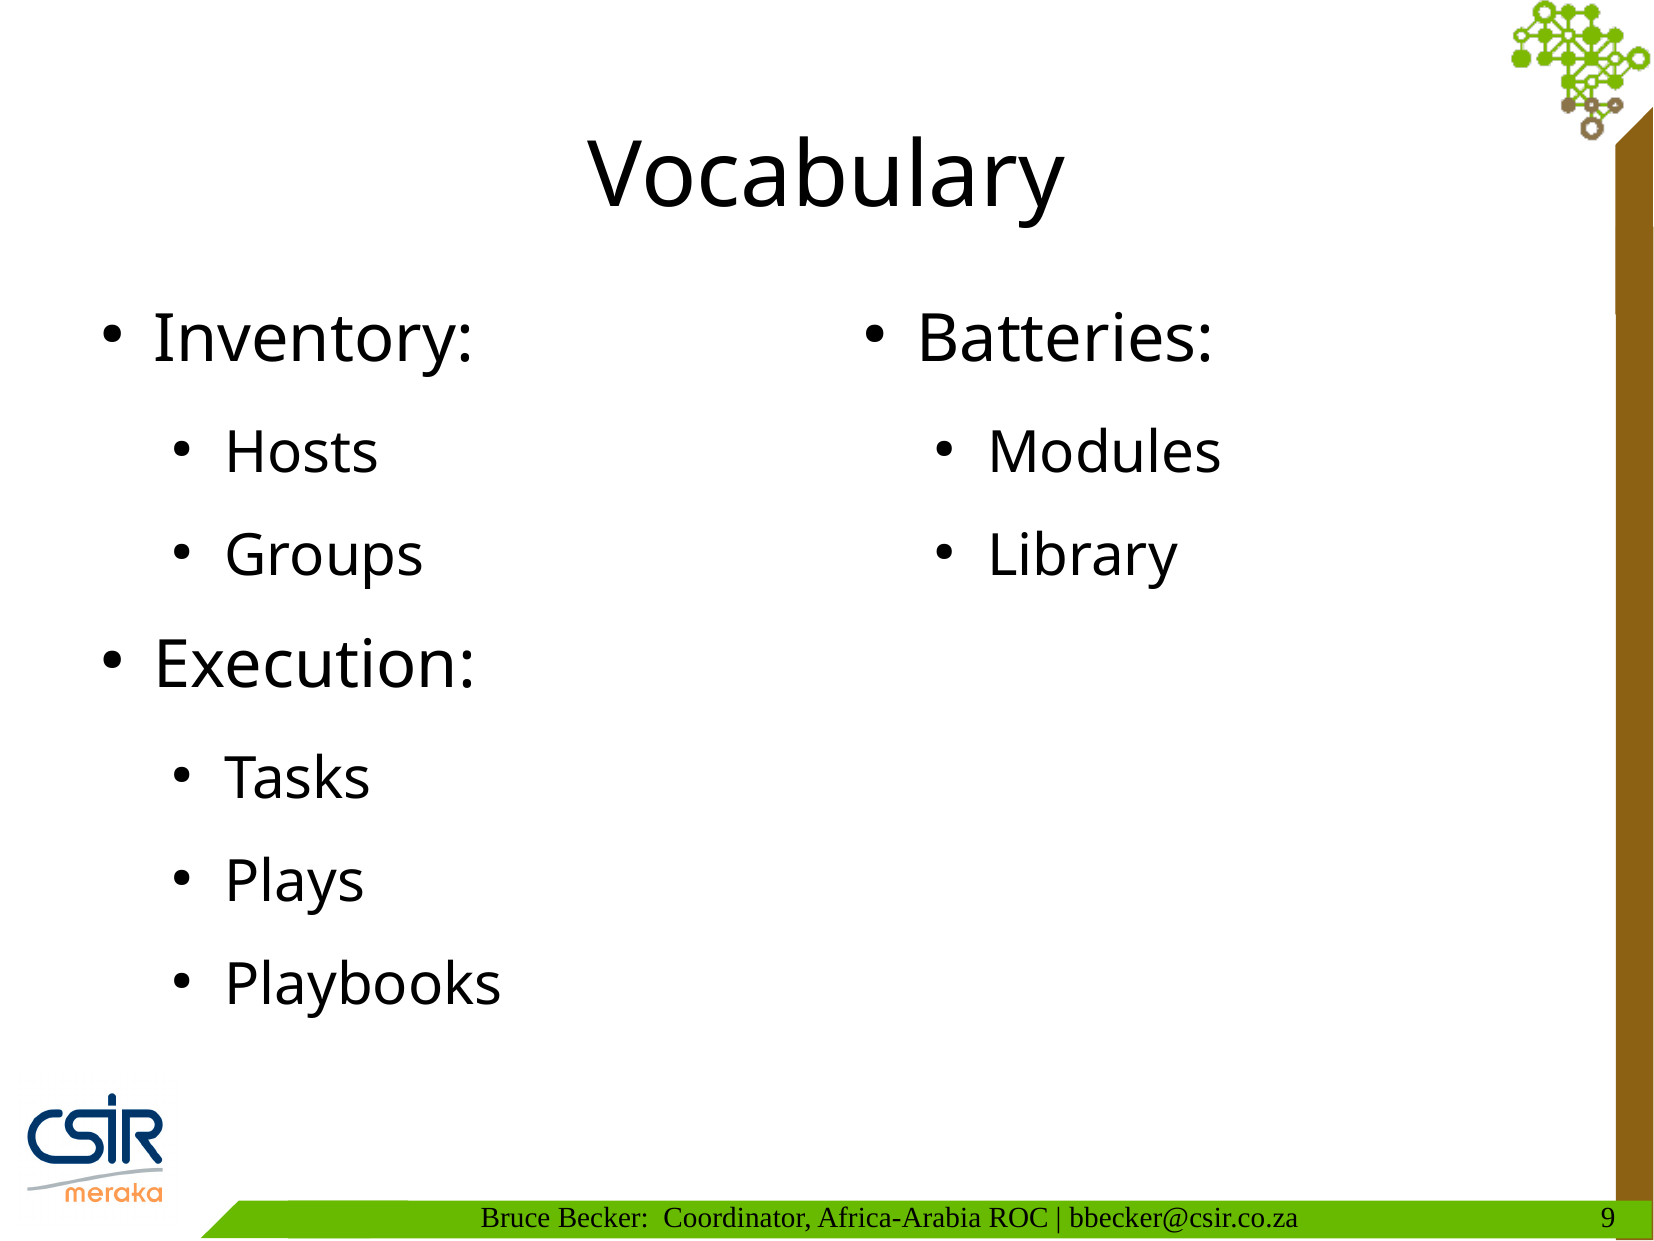

# Vocabulary
Inventory:
Hosts
Groups
Execution:
Tasks
Plays
Playbooks
Batteries:
Modules
Library
9